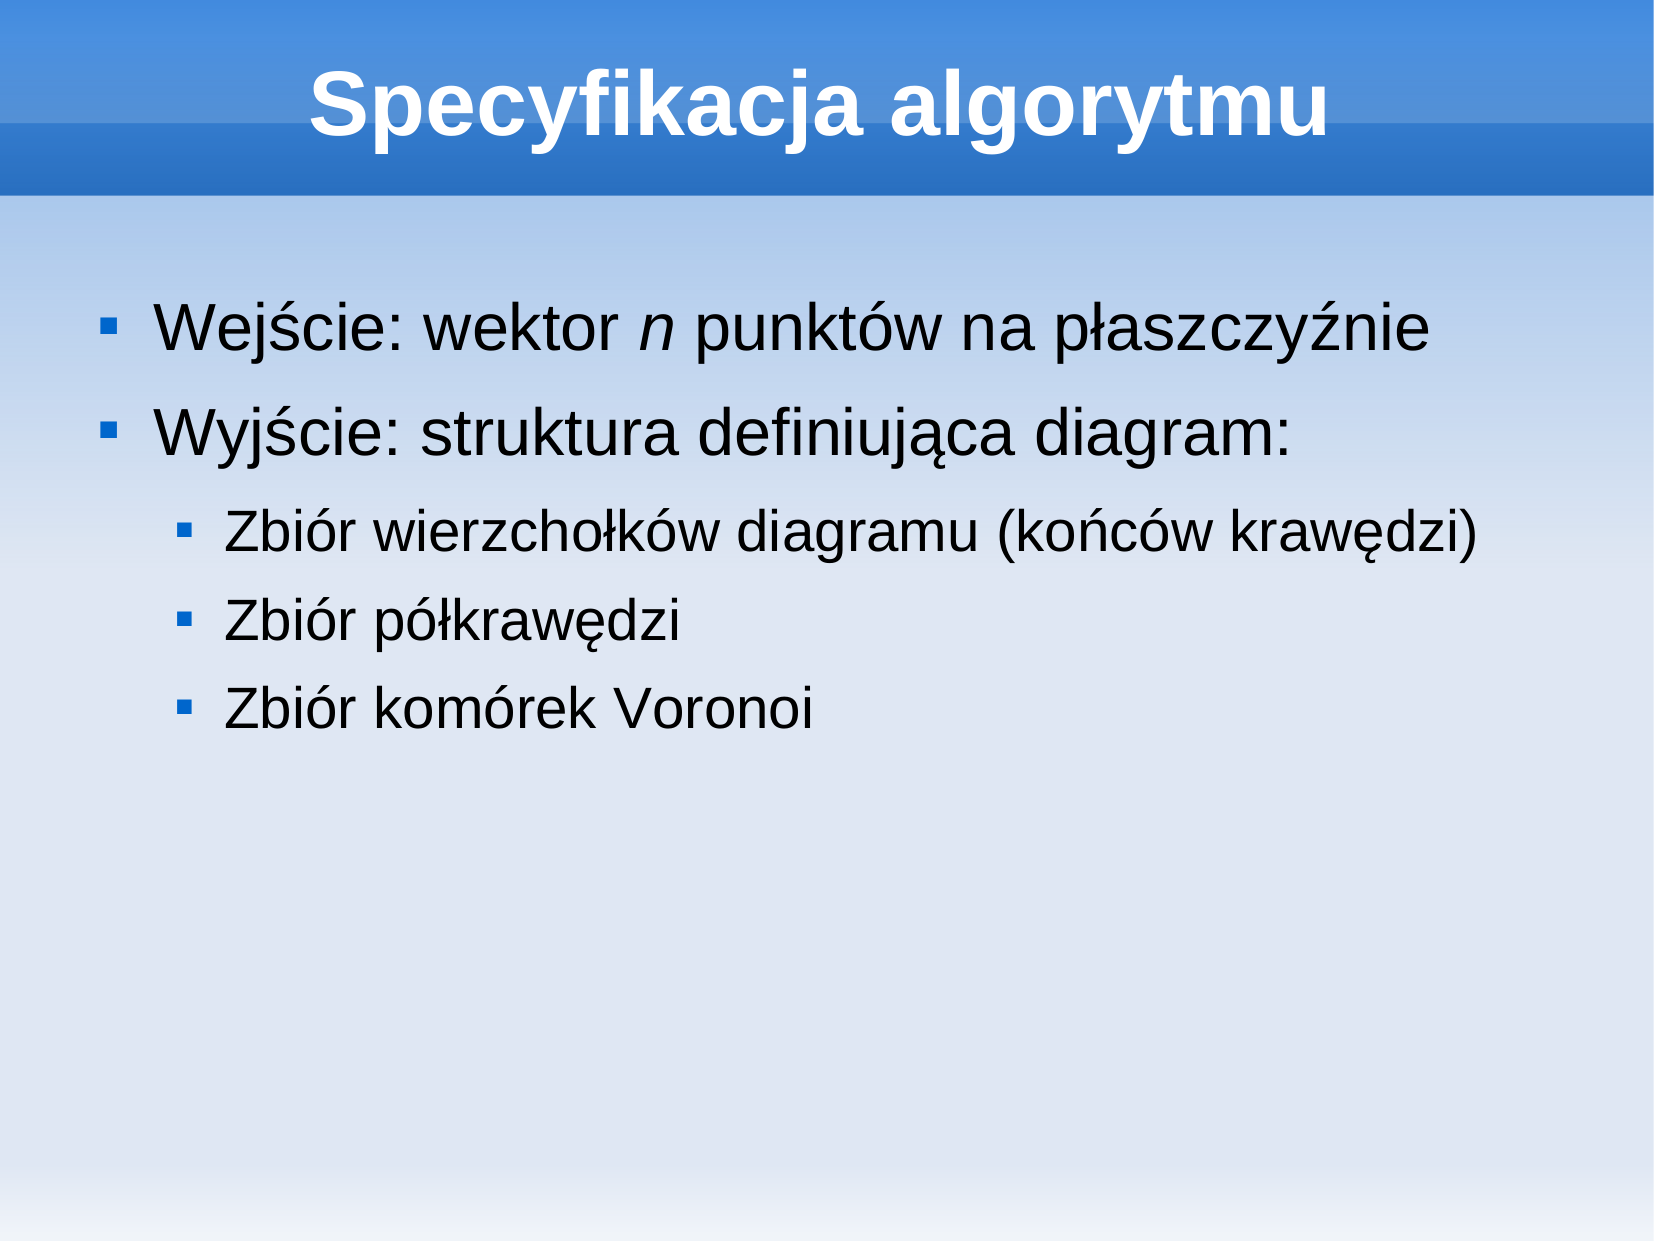

# Specyfikacja algorytmu
Wejście: wektor n punktów na płaszczyźnie
Wyjście: struktura definiująca diagram:
Zbiór wierzchołków diagramu (końców krawędzi)
Zbiór półkrawędzi
Zbiór komórek Voronoi